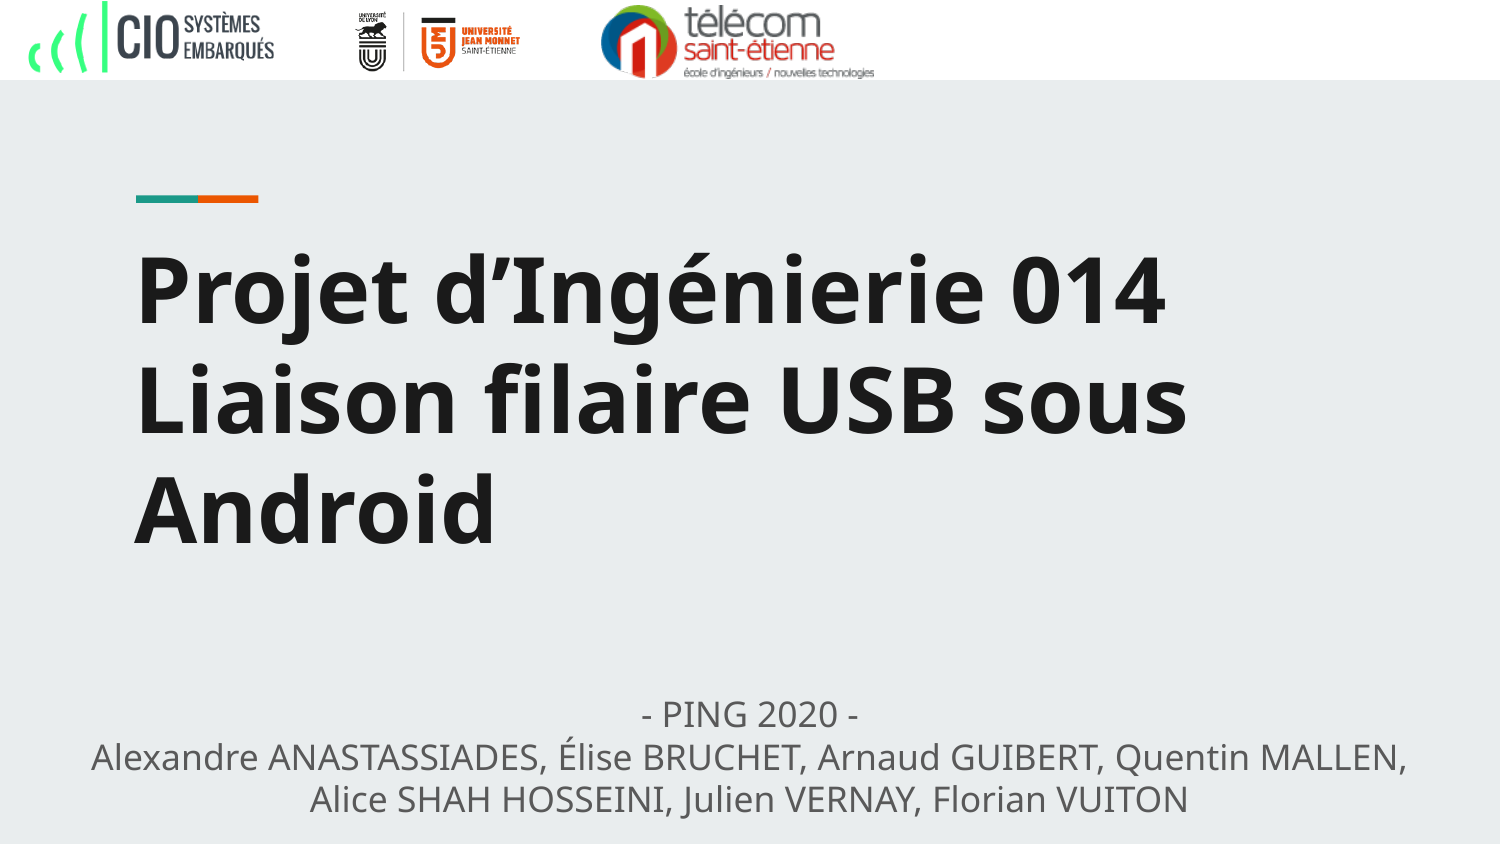

# Projet d’Ingénierie 014 Liaison filaire USB sous Android
- PING 2020 -
Alexandre ANASTASSIADES, Élise BRUCHET, Arnaud GUIBERT, Quentin MALLEN,
Alice SHAH HOSSEINI, Julien VERNAY, Florian VUITON